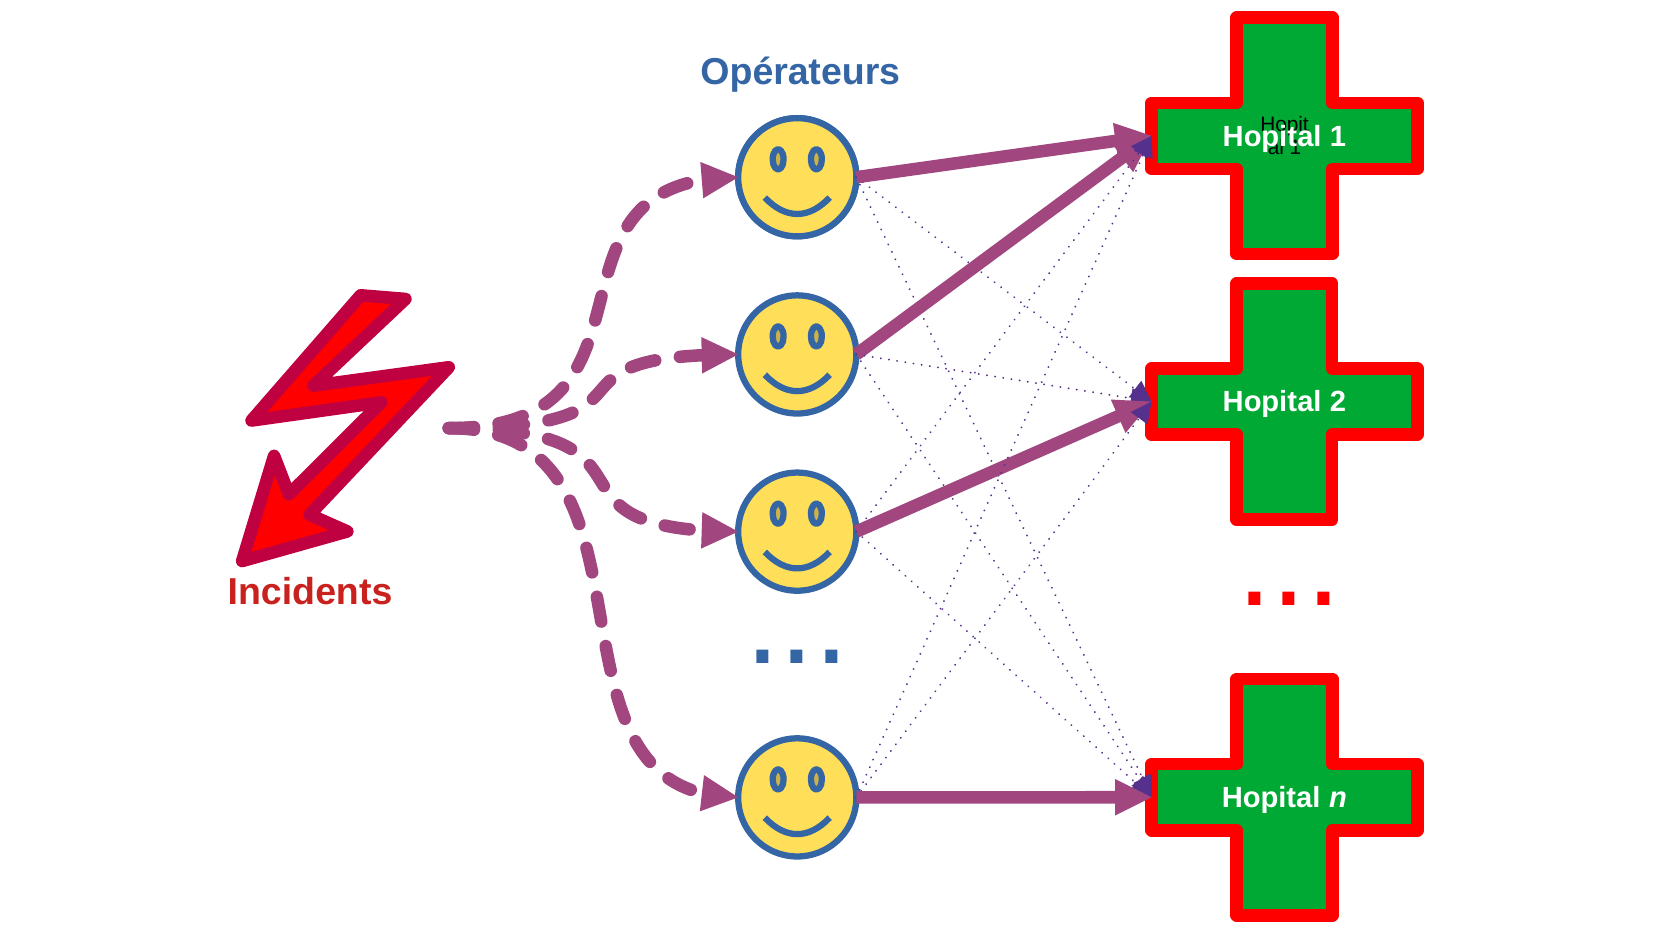

Hopital 1
Opérateurs
Hopital 1
Hopital 2
...
...
Incidents
Hopital n